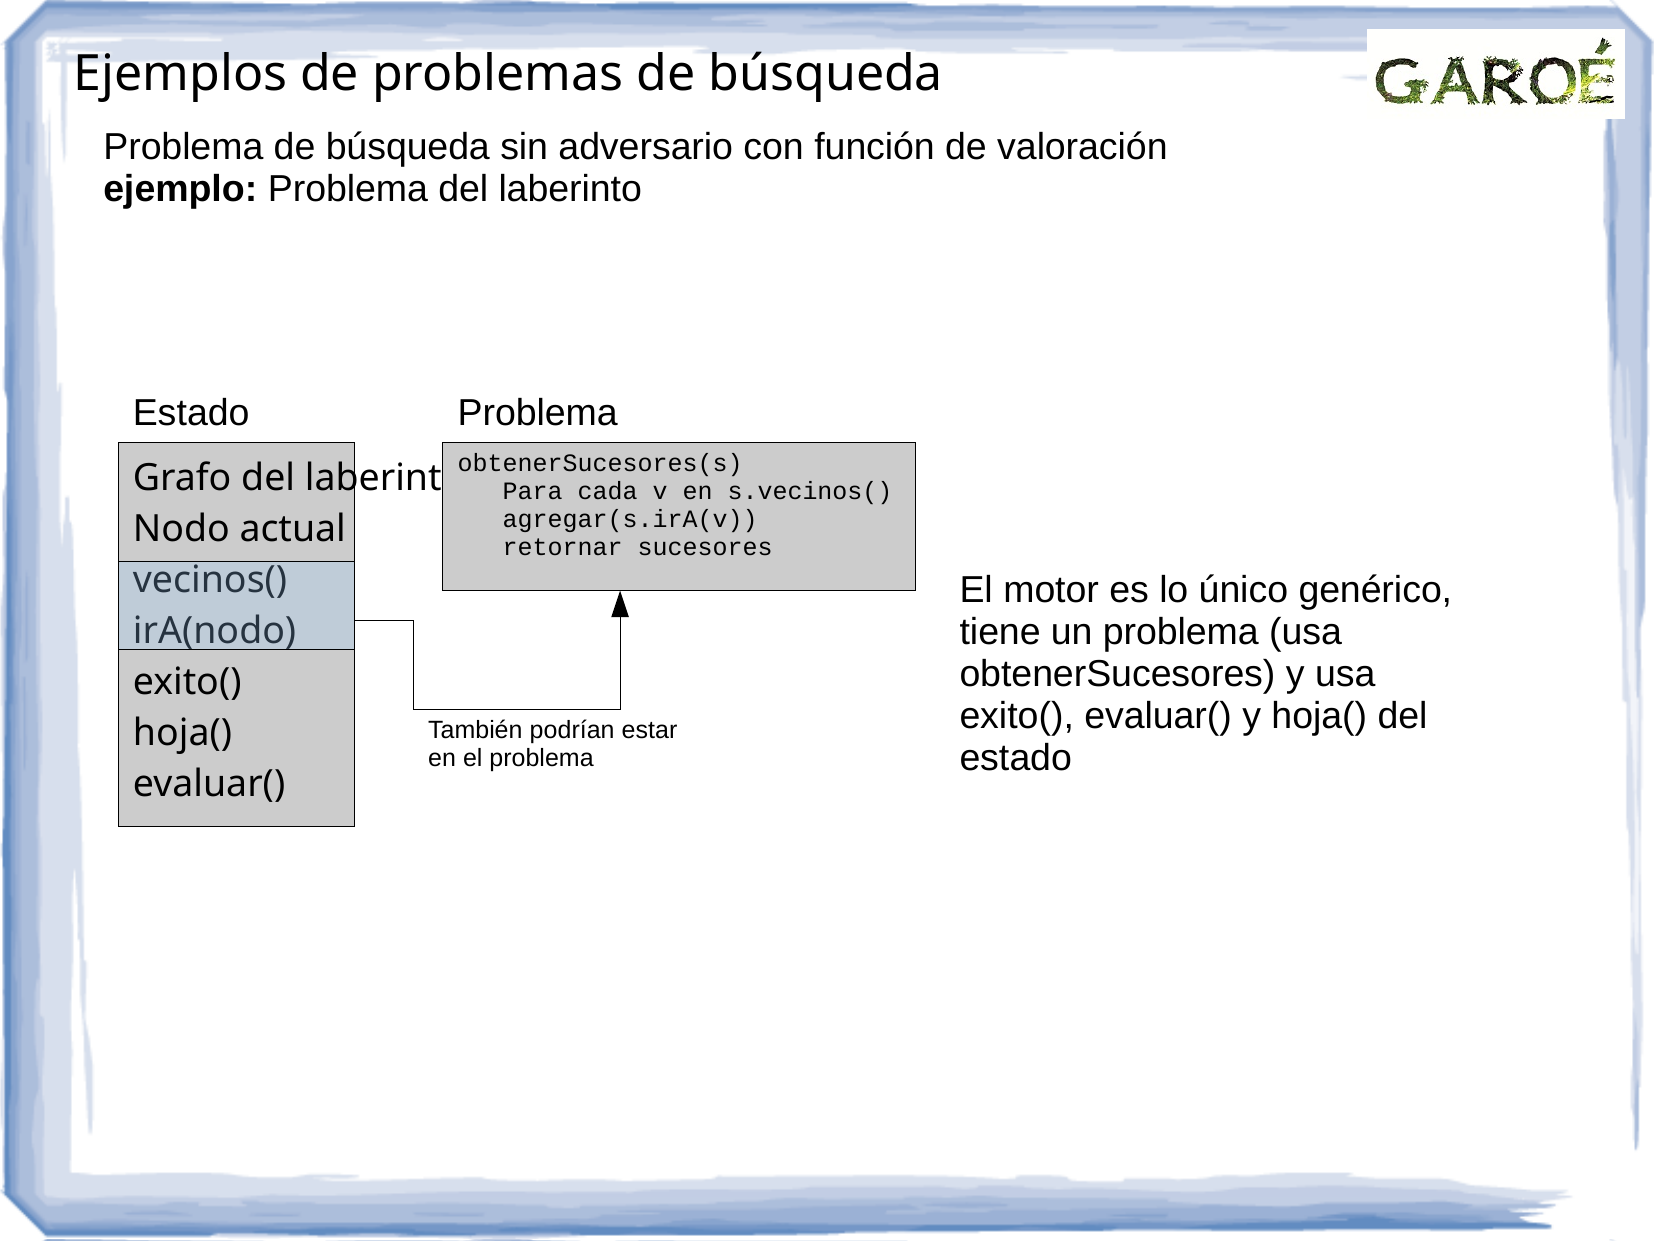

Ejemplos de problemas de búsqueda
Problema de búsqueda sin adversario con función de valoración
ejemplo: Problema del laberinto
Estado
Problema
Grafo del laberinto
Nodo actual
vecinos()
irA(nodo)
exito()
hoja()
evaluar()
obtenerSucesores(s)
 Para cada v en s.vecinos()
 agregar(s.irA(v))
 retornar sucesores
El motor es lo único genérico, tiene un problema (usa obtenerSucesores) y usa exito(), evaluar() y hoja() del estado
También podrían estar en el problema